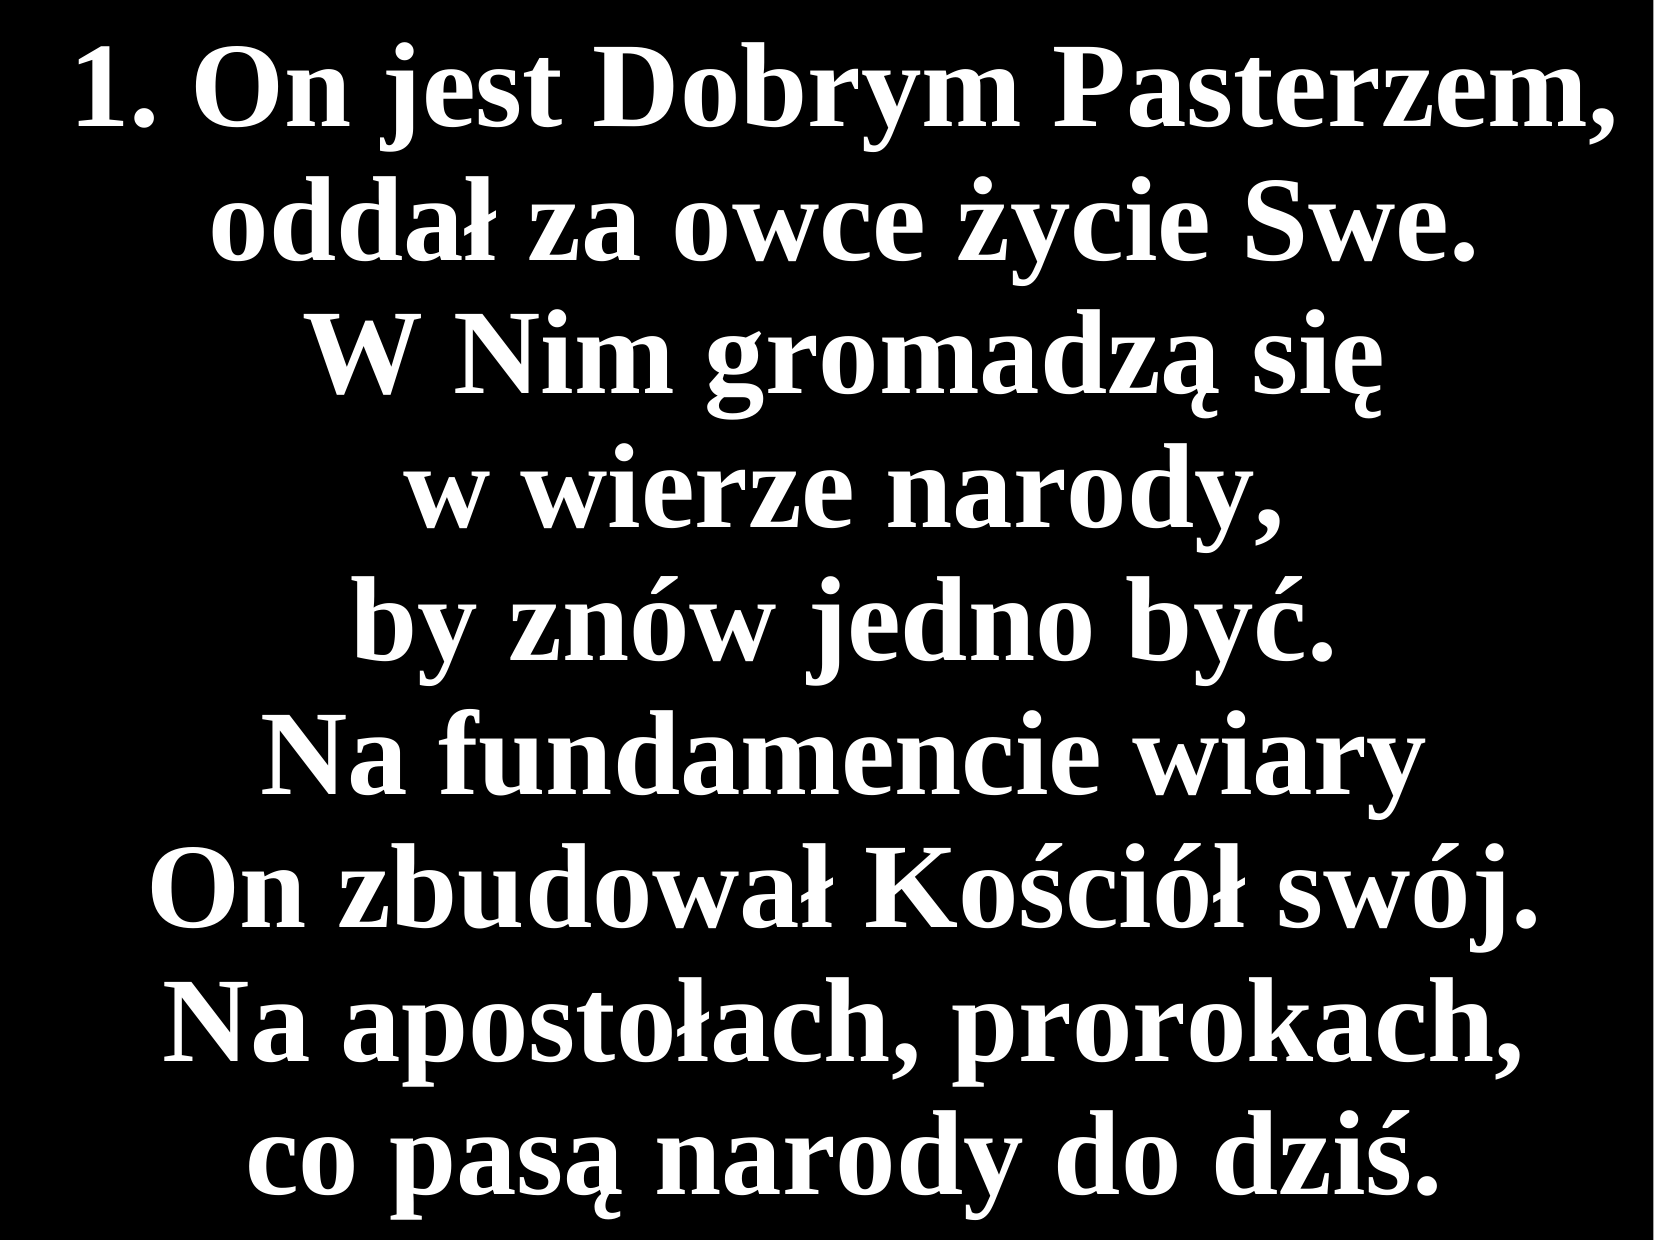

# 1. On jest Dobrym Pasterzem,
oddał za owce życie Swe.
W Nim gromadzą się
w wierze narody,
by znów jedno być.
Na fundamencie wiary
On zbudował Kościół swój.
Na apostołach, prorokach,
co pasą narody do dziś.